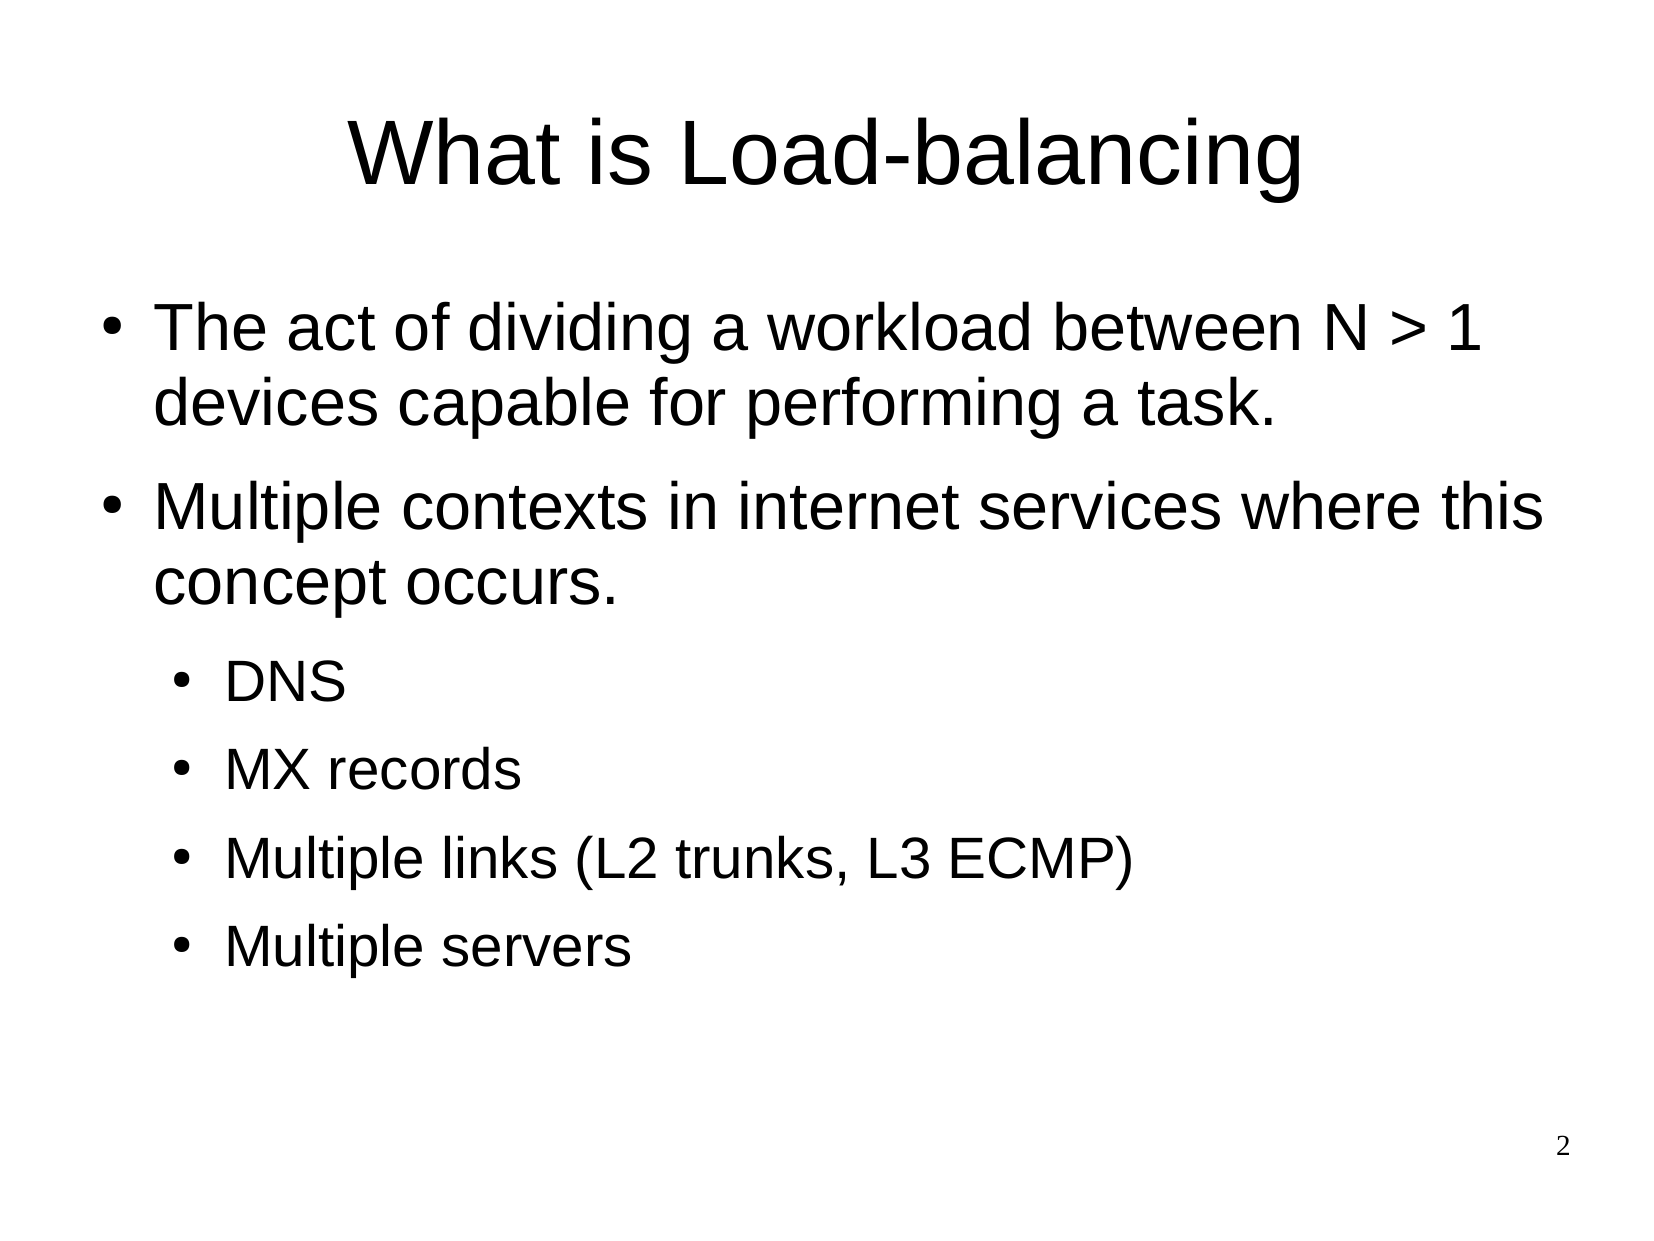

# What is Load-balancing
The act of dividing a workload between N > 1 devices capable for performing a task.
Multiple contexts in internet services where this concept occurs.
DNS
MX records
Multiple links (L2 trunks, L3 ECMP)
Multiple servers
2